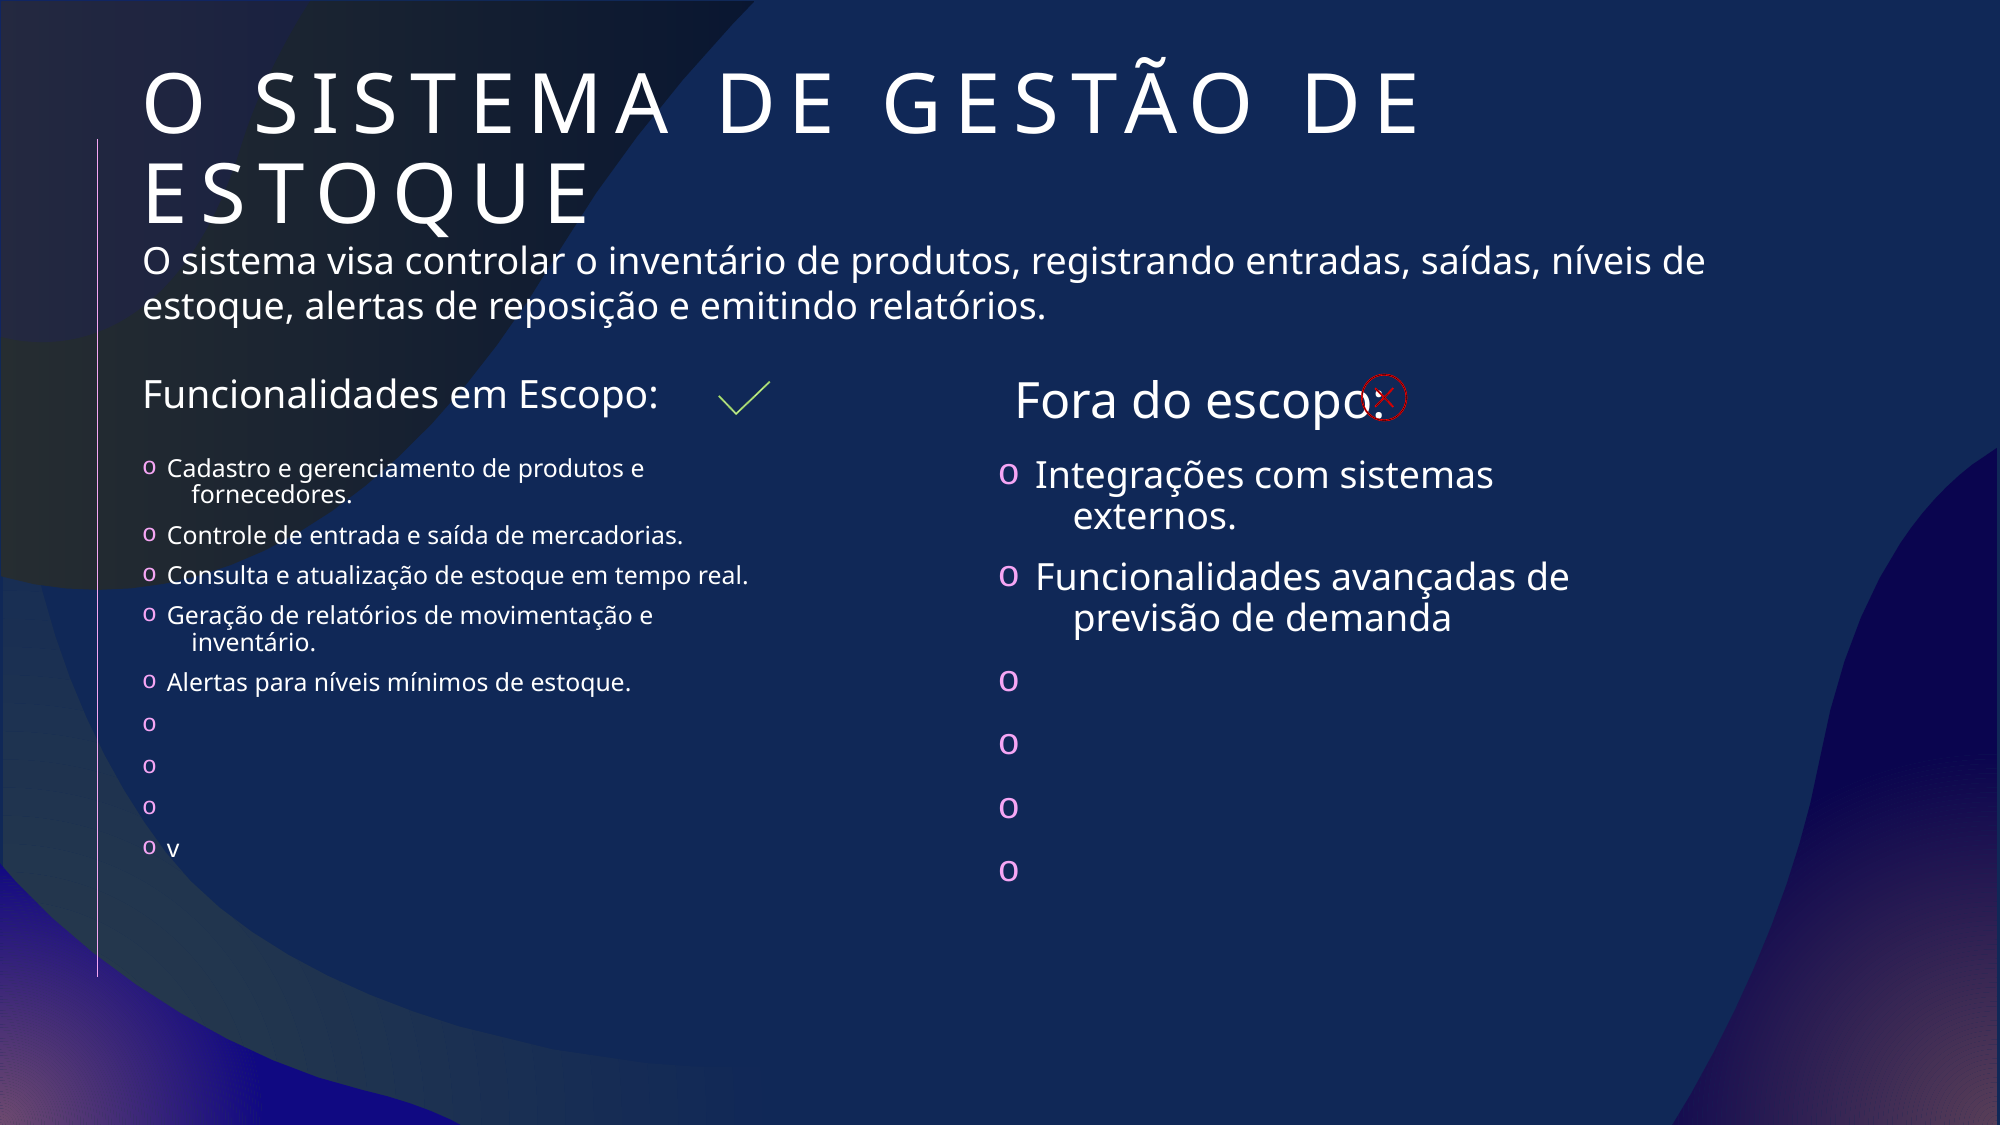

# O Sistema de Gestão de Estoque
O sistema visa controlar o inventário de produtos, registrando entradas, saídas, níveis de estoque, alertas de reposição e emitindo relatórios.
Funcionalidades em Escopo:
Fora do escopo:
Cadastro e gerenciamento de produtos e fornecedores.
Controle de entrada e saída de mercadorias.
Consulta e atualização de estoque em tempo real.
Geração de relatórios de movimentação e inventário.
Alertas para níveis mínimos de estoque.
v
Integrações com sistemas externos.
Funcionalidades avançadas de previsão de demanda